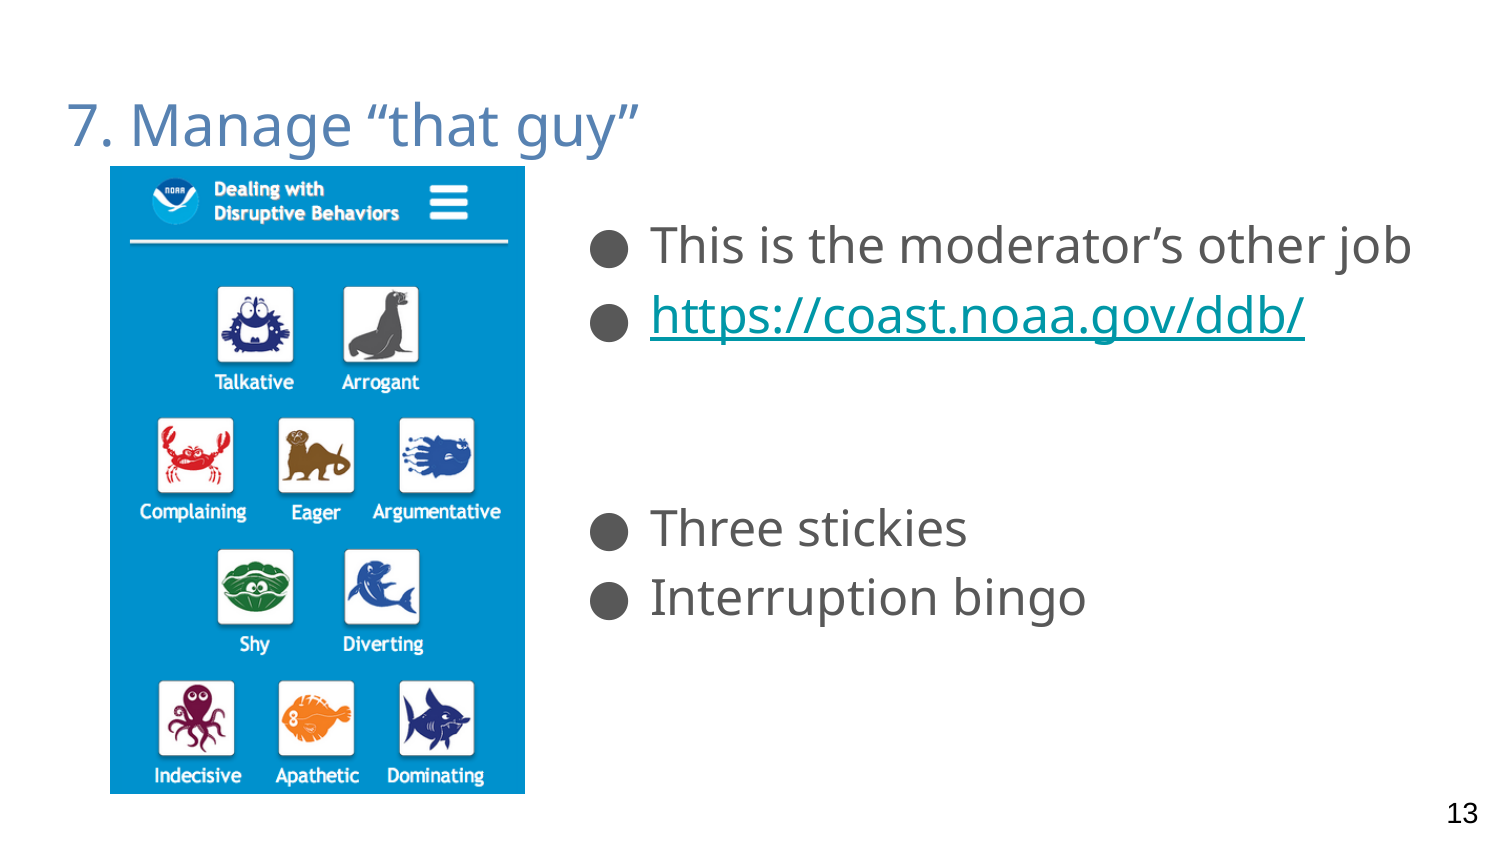

7. Manage “that guy”
# This is the moderator’s other job
https://coast.noaa.gov/ddb/
Three stickies
Interruption bingo